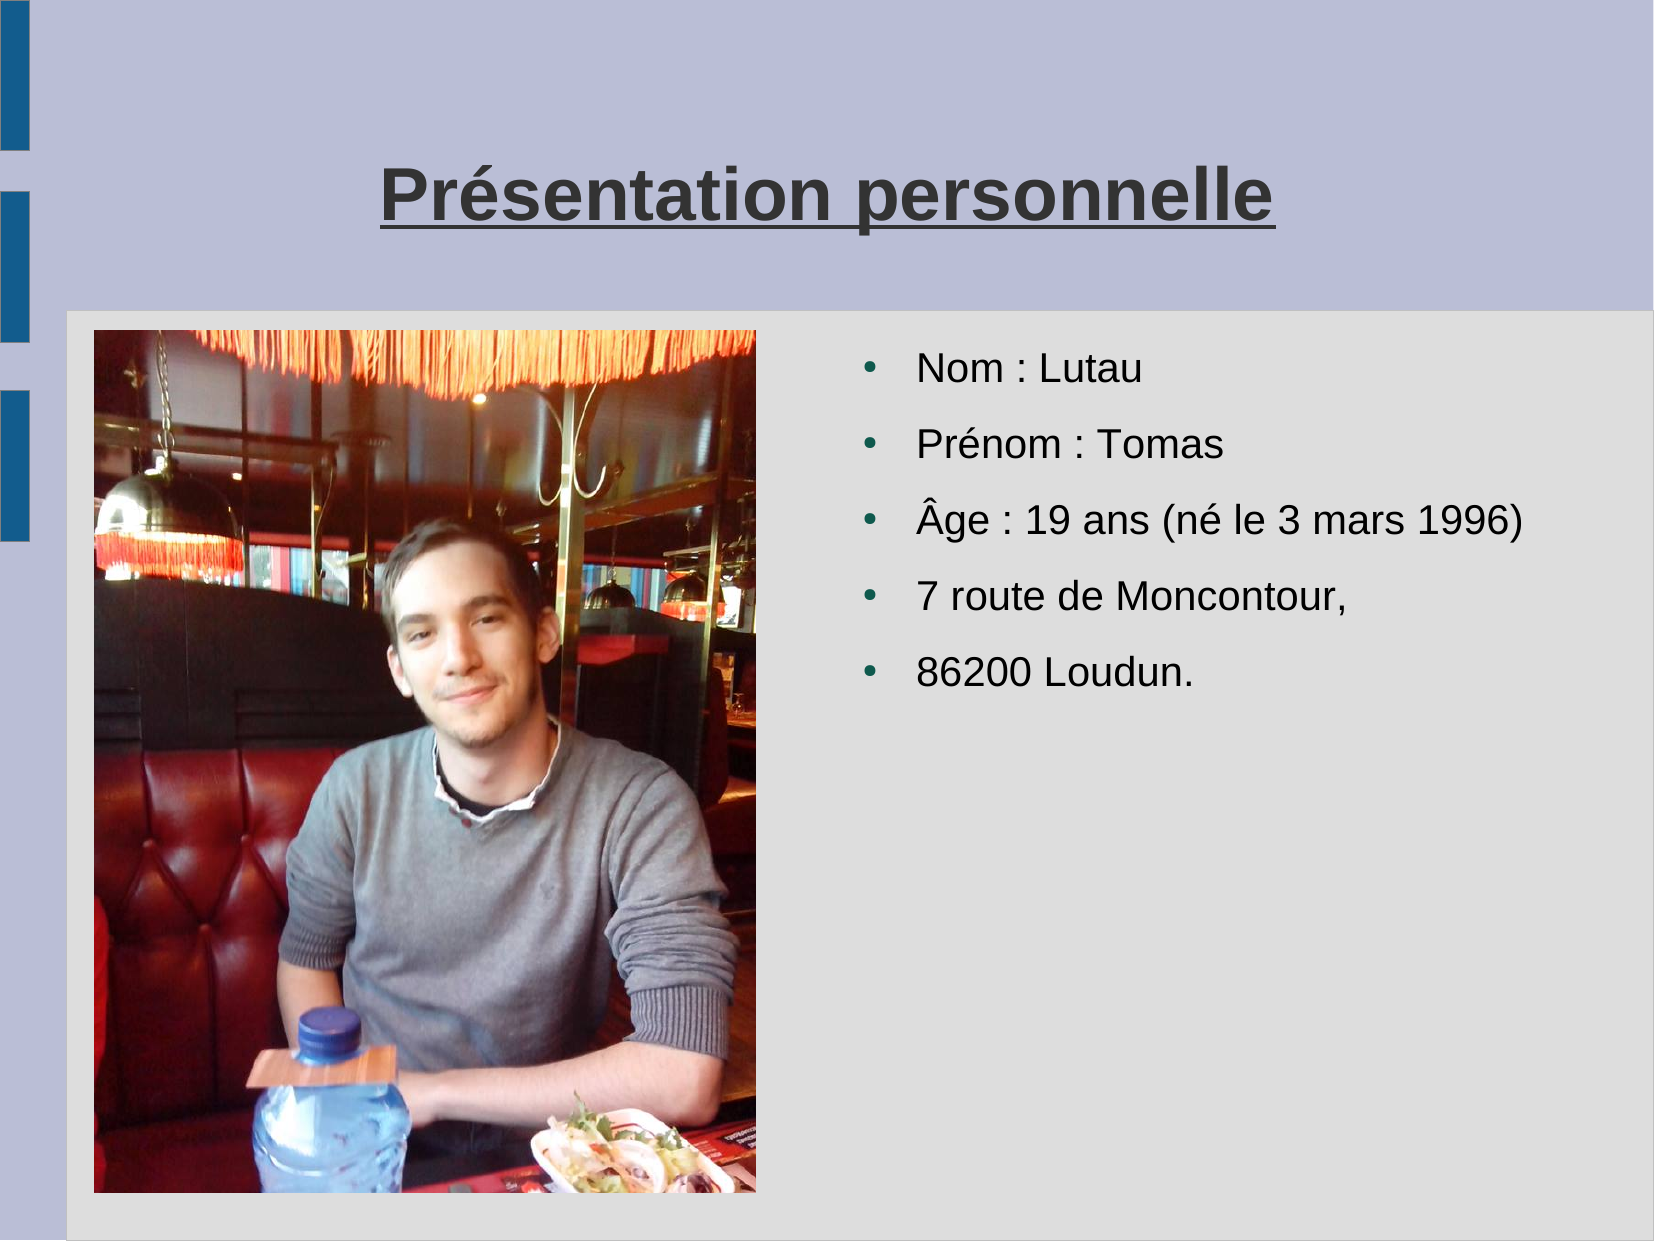

# Présentation personnelle
Nom : Lutau
Prénom : Tomas
Âge : 19 ans (né le 3 mars 1996)
7 route de Moncontour,
86200 Loudun.